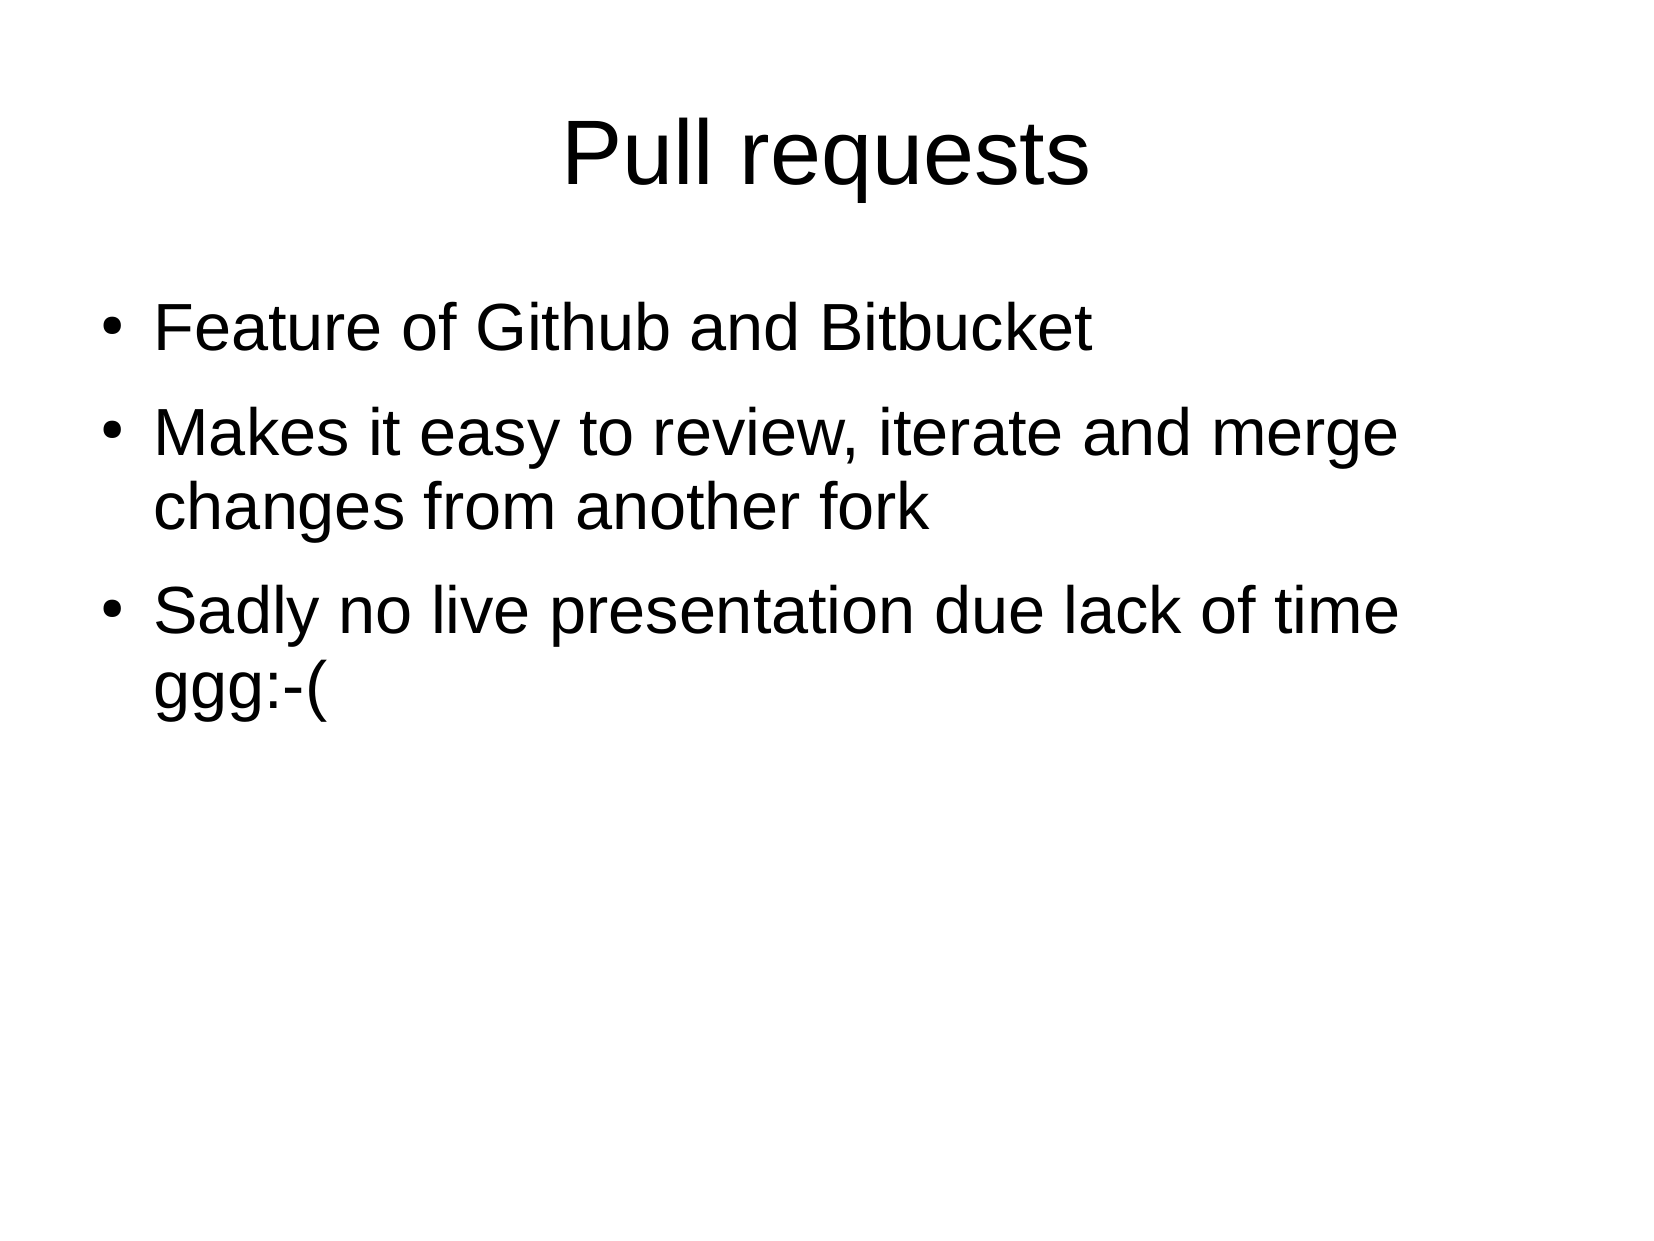

# Pull requests
Feature of Github and Bitbucket
Makes it easy to review, iterate and merge changes from another fork
Sadly no live presentation due lack of time ggg:-(